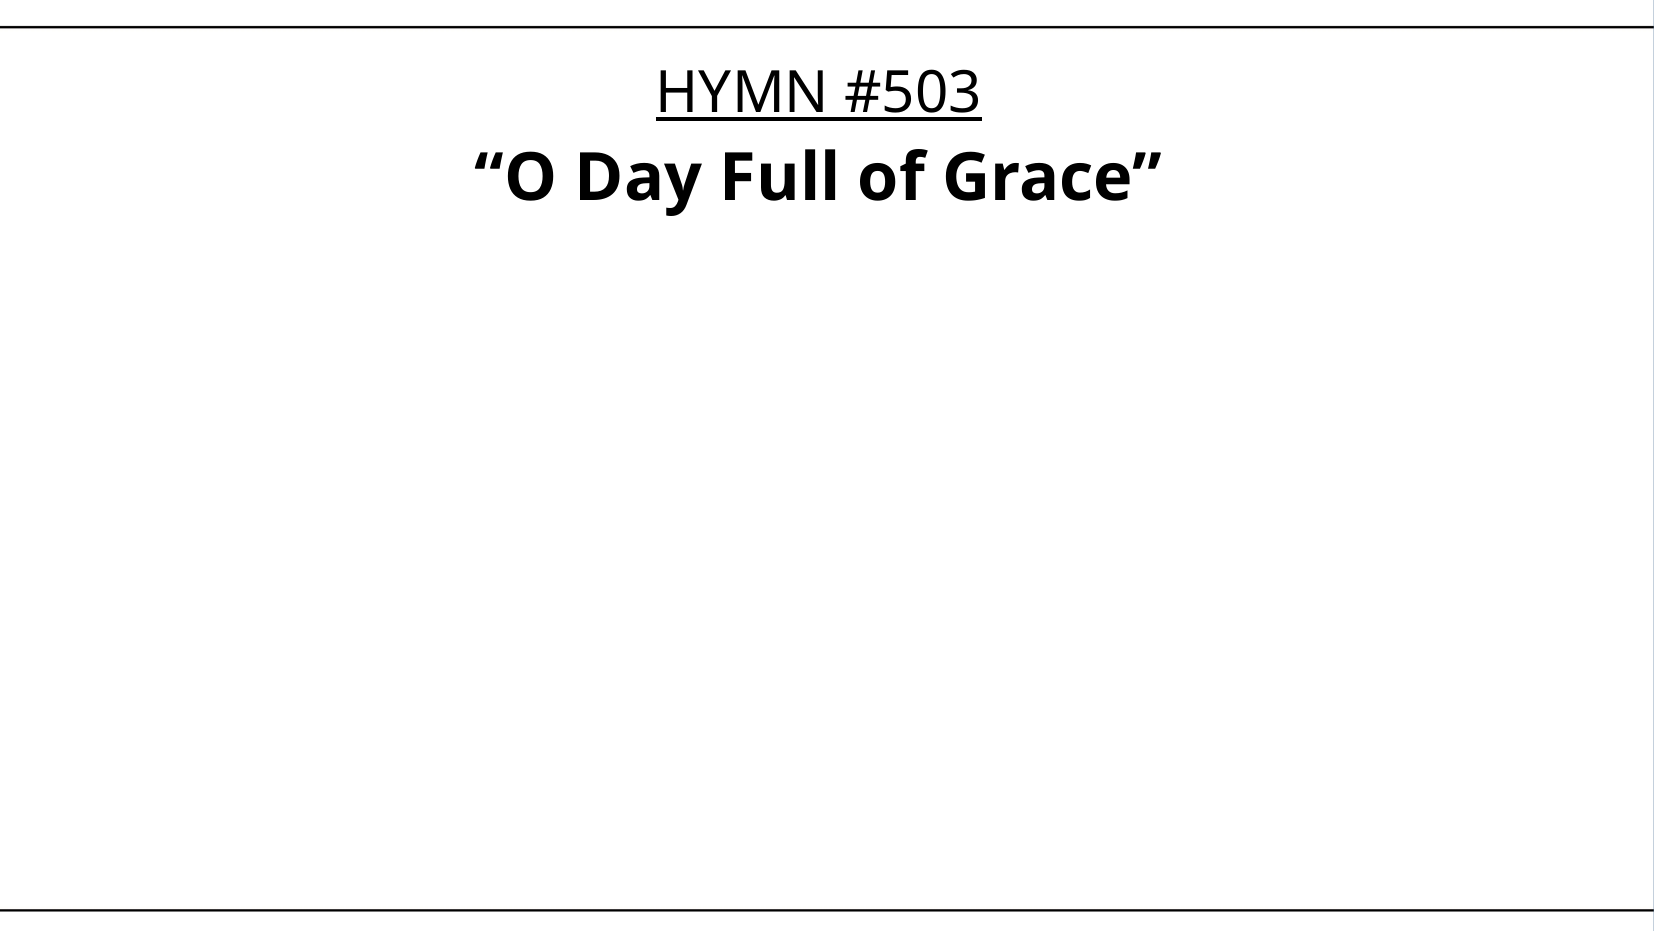

HYMN #503
“O Day Full of Grace”